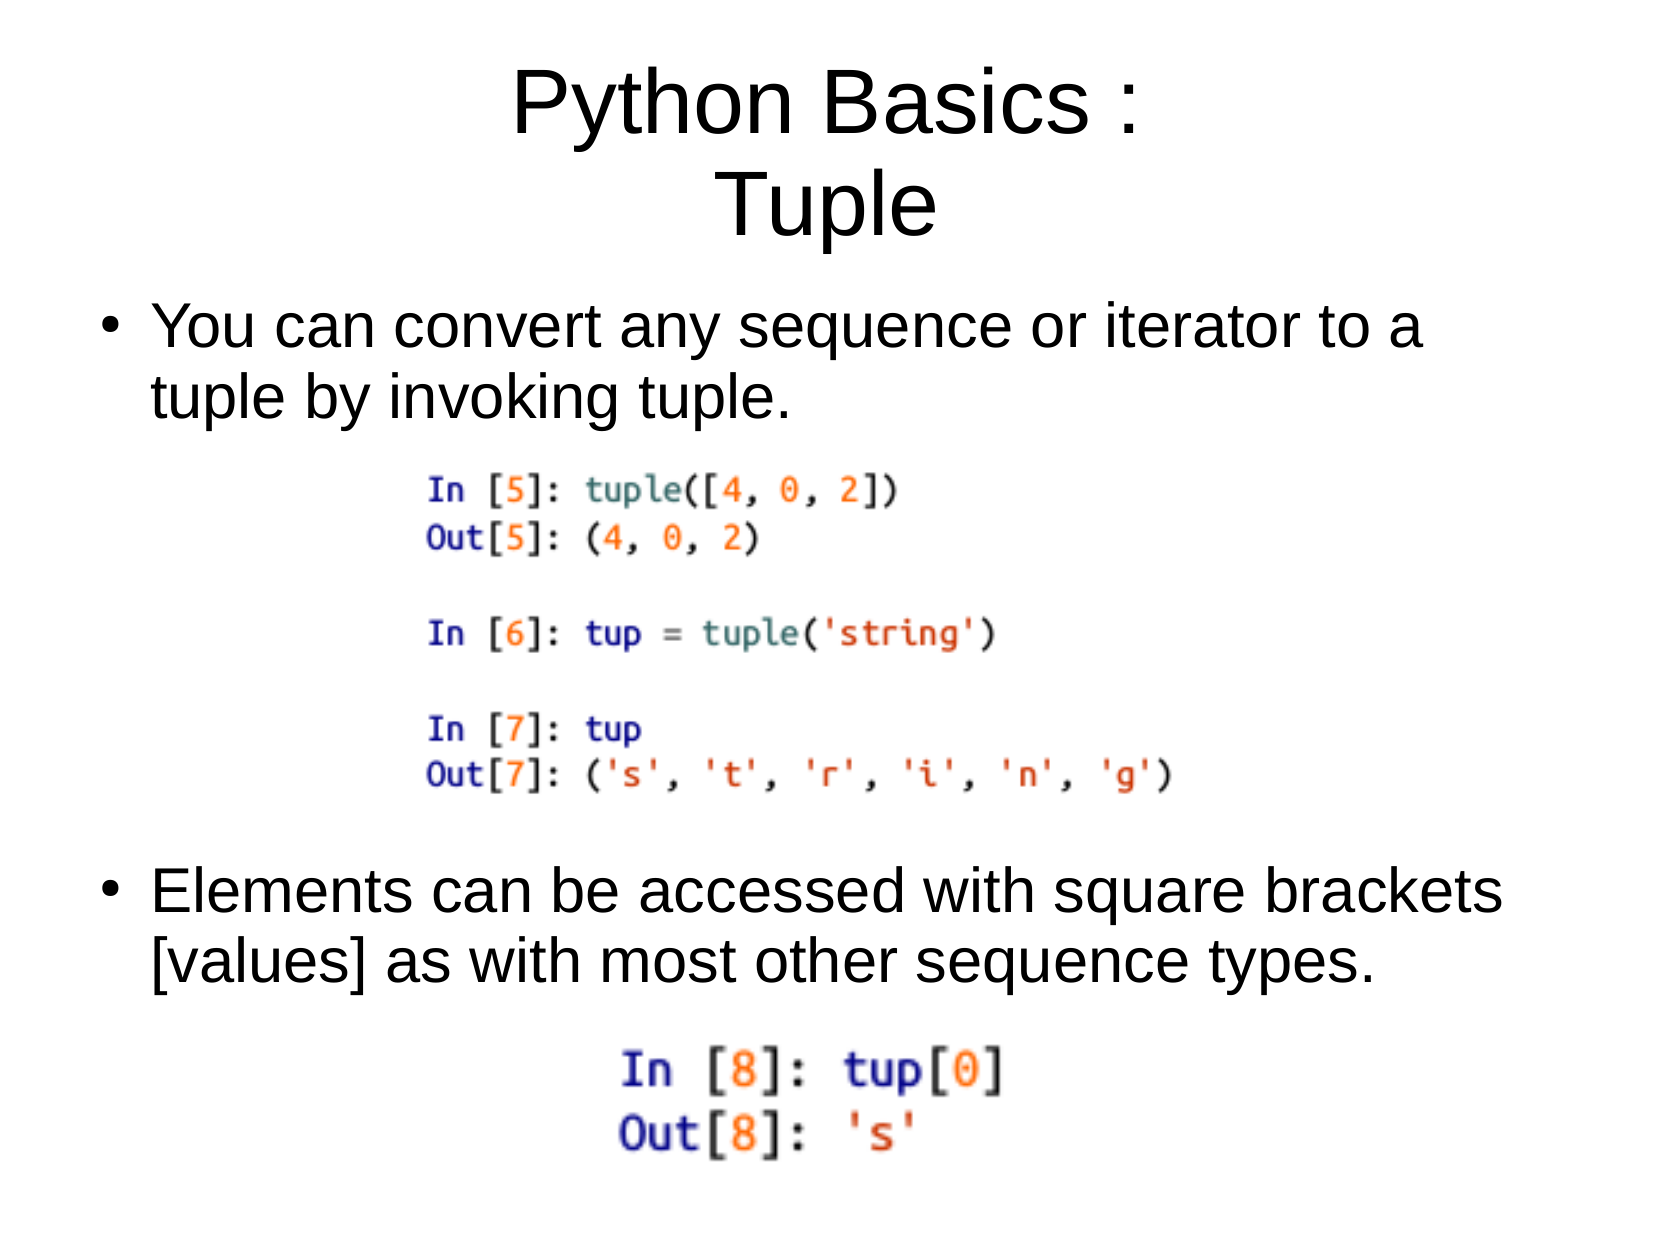

# Python Basics : Tuple
You can convert any sequence or iterator to a tuple by invoking tuple.
Elements can be accessed with square brackets [values] as with most other sequence types.